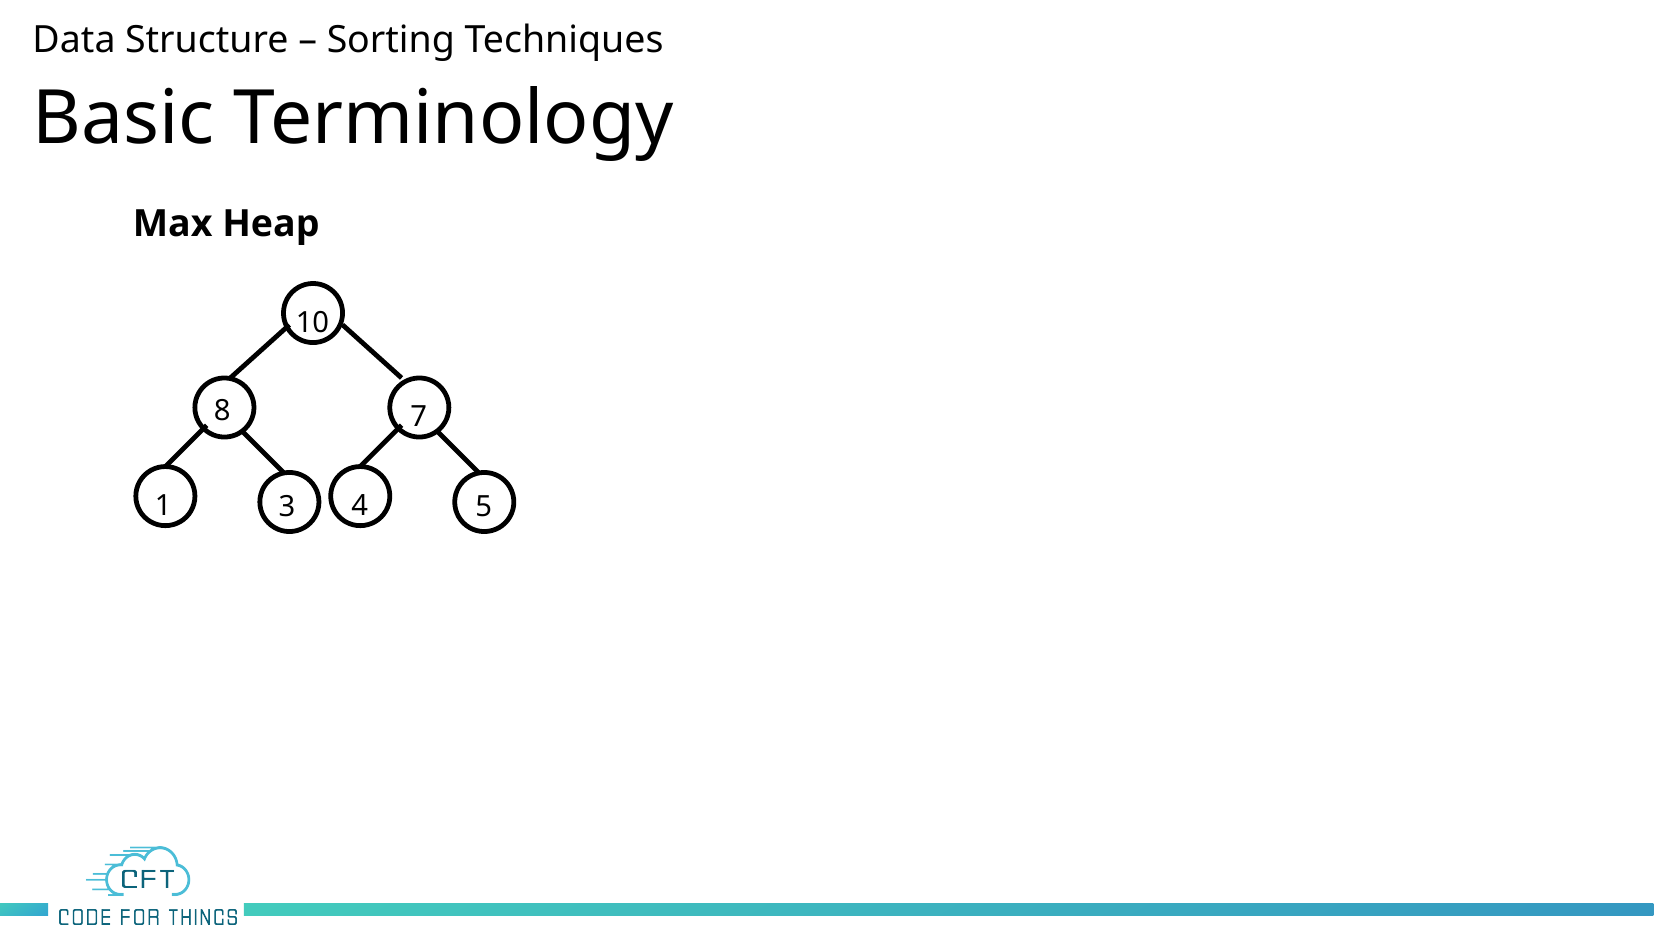

# Data Structure – Sorting Techniques Basic Terminology
Max Heap
10
8
7
1
4
3
5